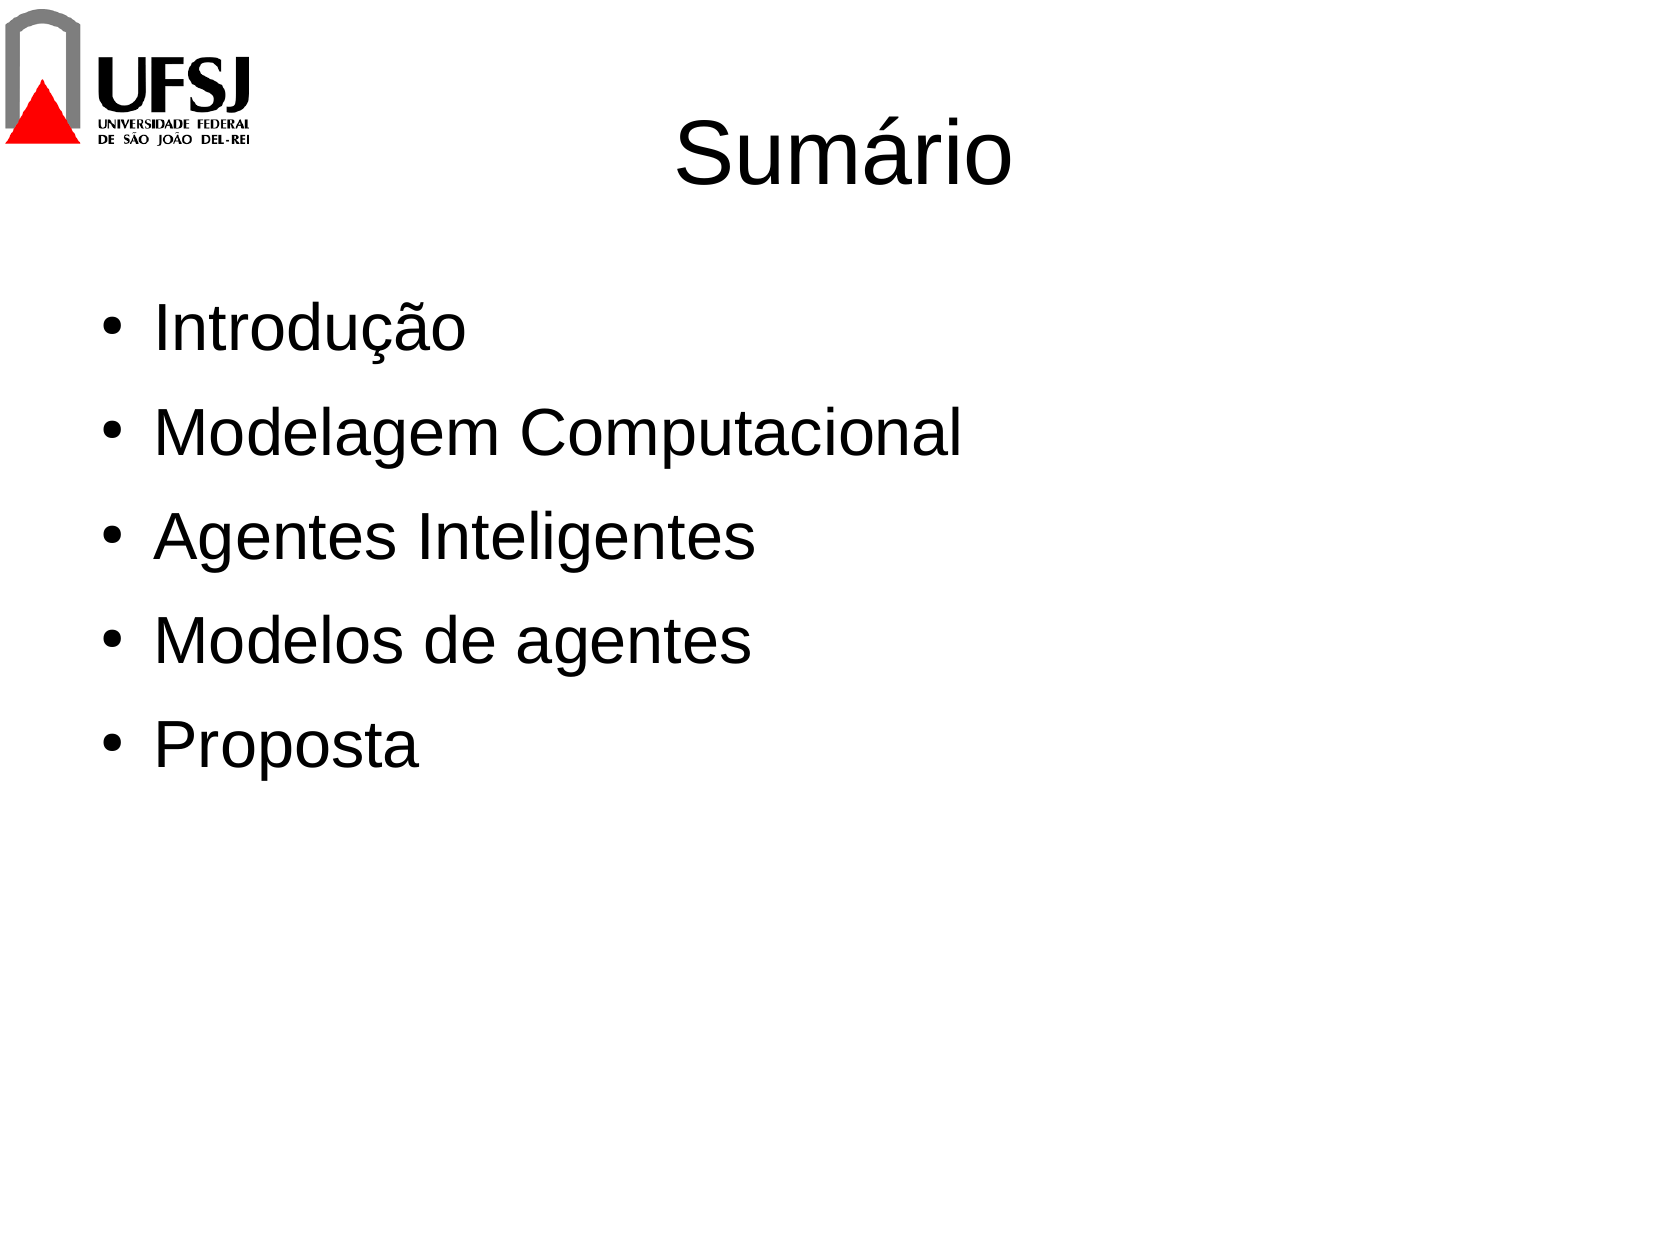

# Sumário
Introdução
Modelagem Computacional
Agentes Inteligentes
Modelos de agentes
Proposta